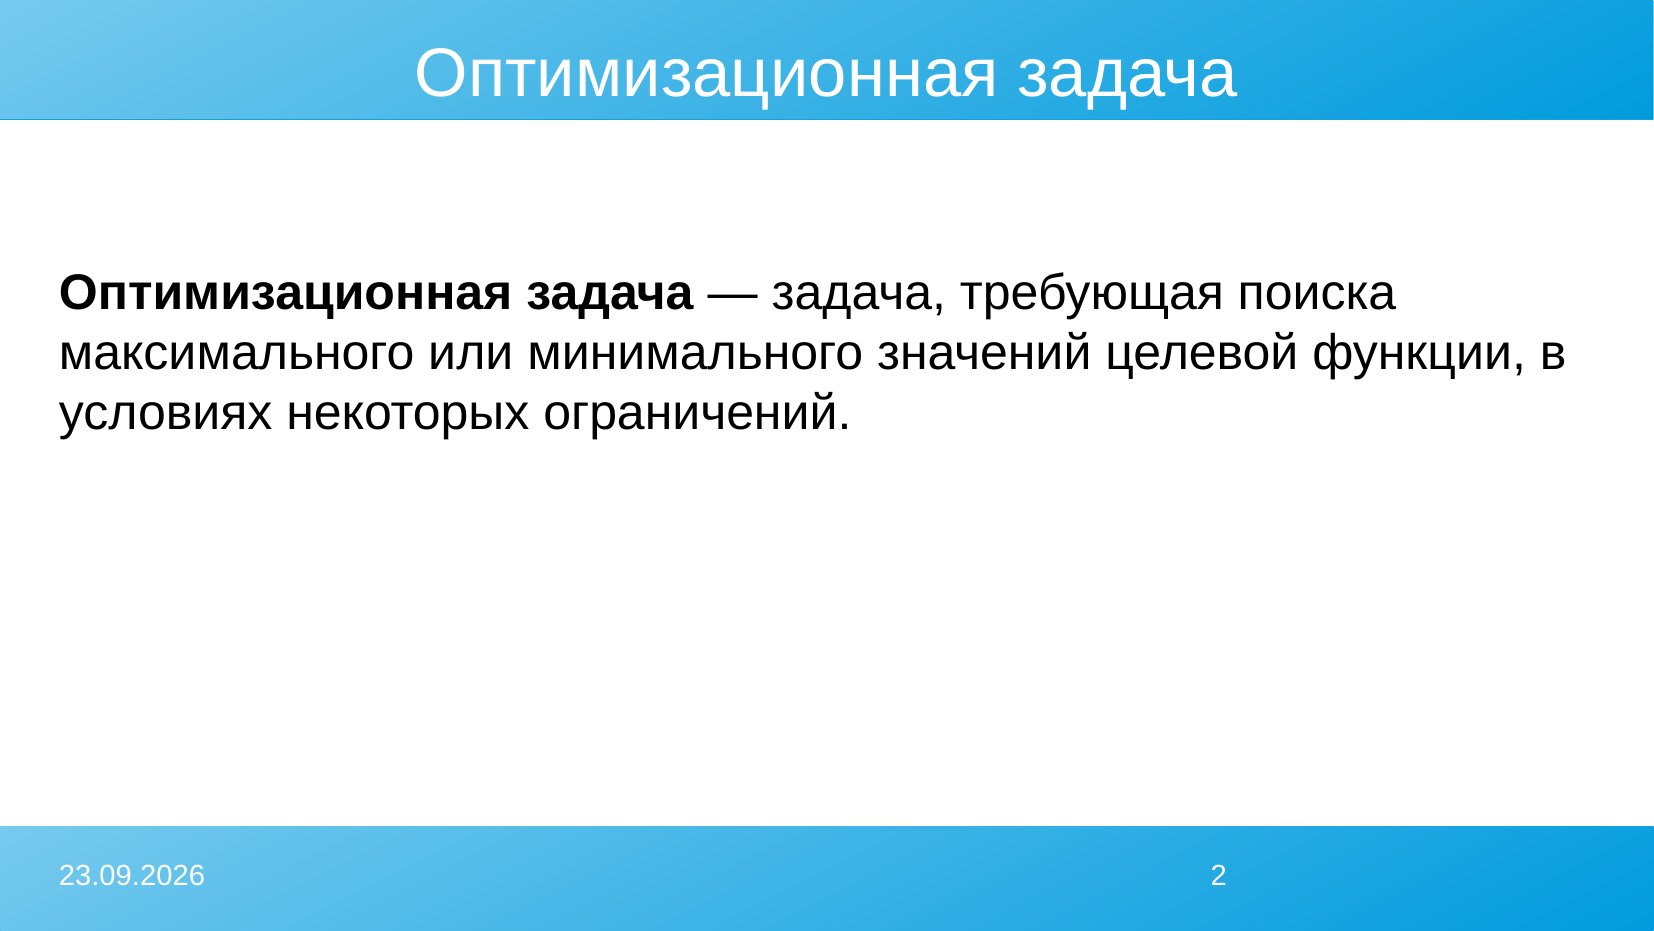

# Оптимизационная задача
Оптимизационная задача — задача, требующая поиска максимального или минимального значений целевой функции, в условиях некоторых ограничений.